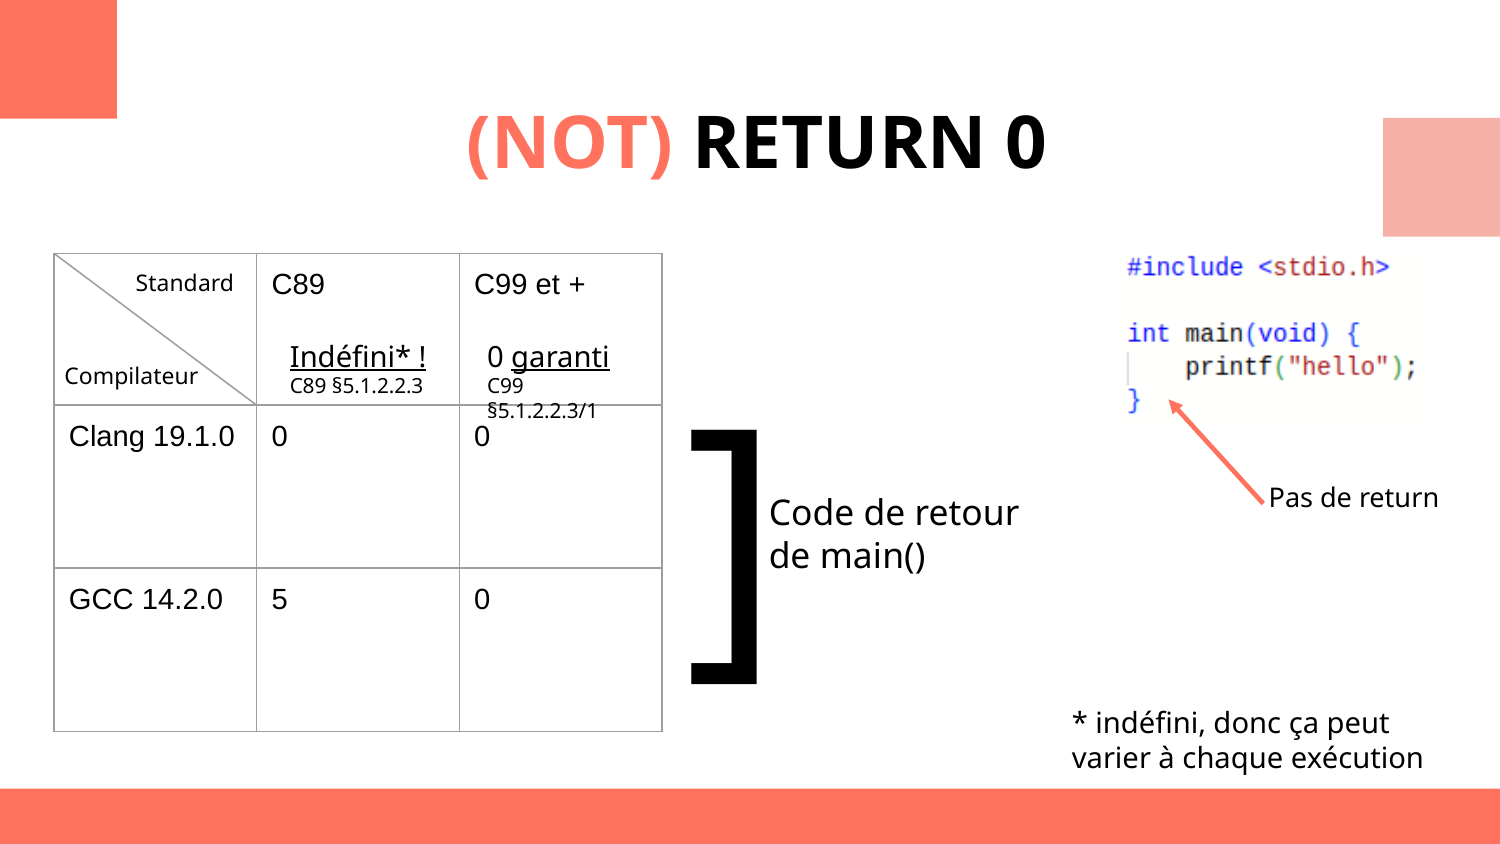

# (NOT) RETURN 0
| | C89 | C99 et + |
| --- | --- | --- |
| Clang 19.1.0 | 0 | 0 |
| GCC 14.2.0 | 5 | 0 |
Standard
Indéfini* !
C89 §5.1.2.2.3
0 garanti
C99 §5.1.2.2.3/1
]
Compilateur
Pas de return
Code de retour de main()
* indéfini, donc ça peut varier à chaque exécution